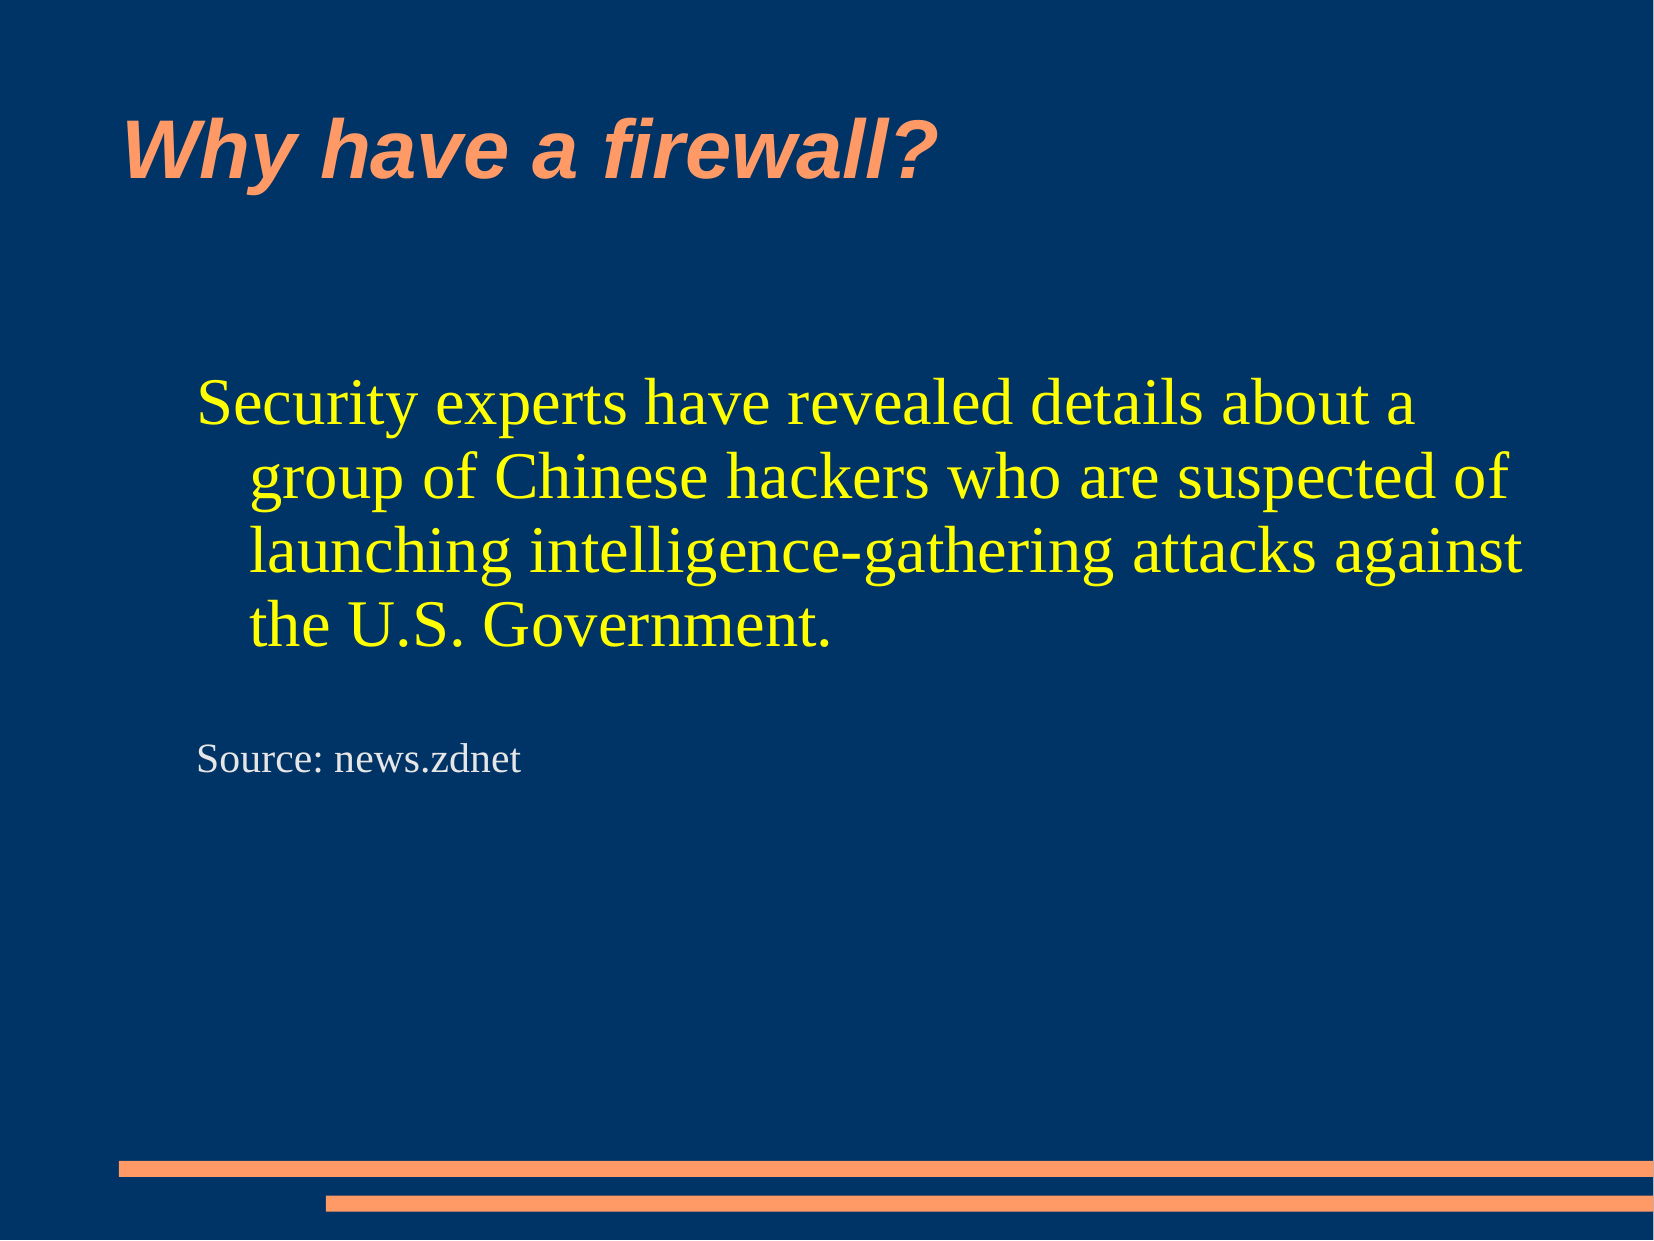

# Why have a firewall?
Security experts have revealed details about a group of Chinese hackers who are suspected of launching intelligence-gathering attacks against the U.S. Government.
Source: news.zdnet